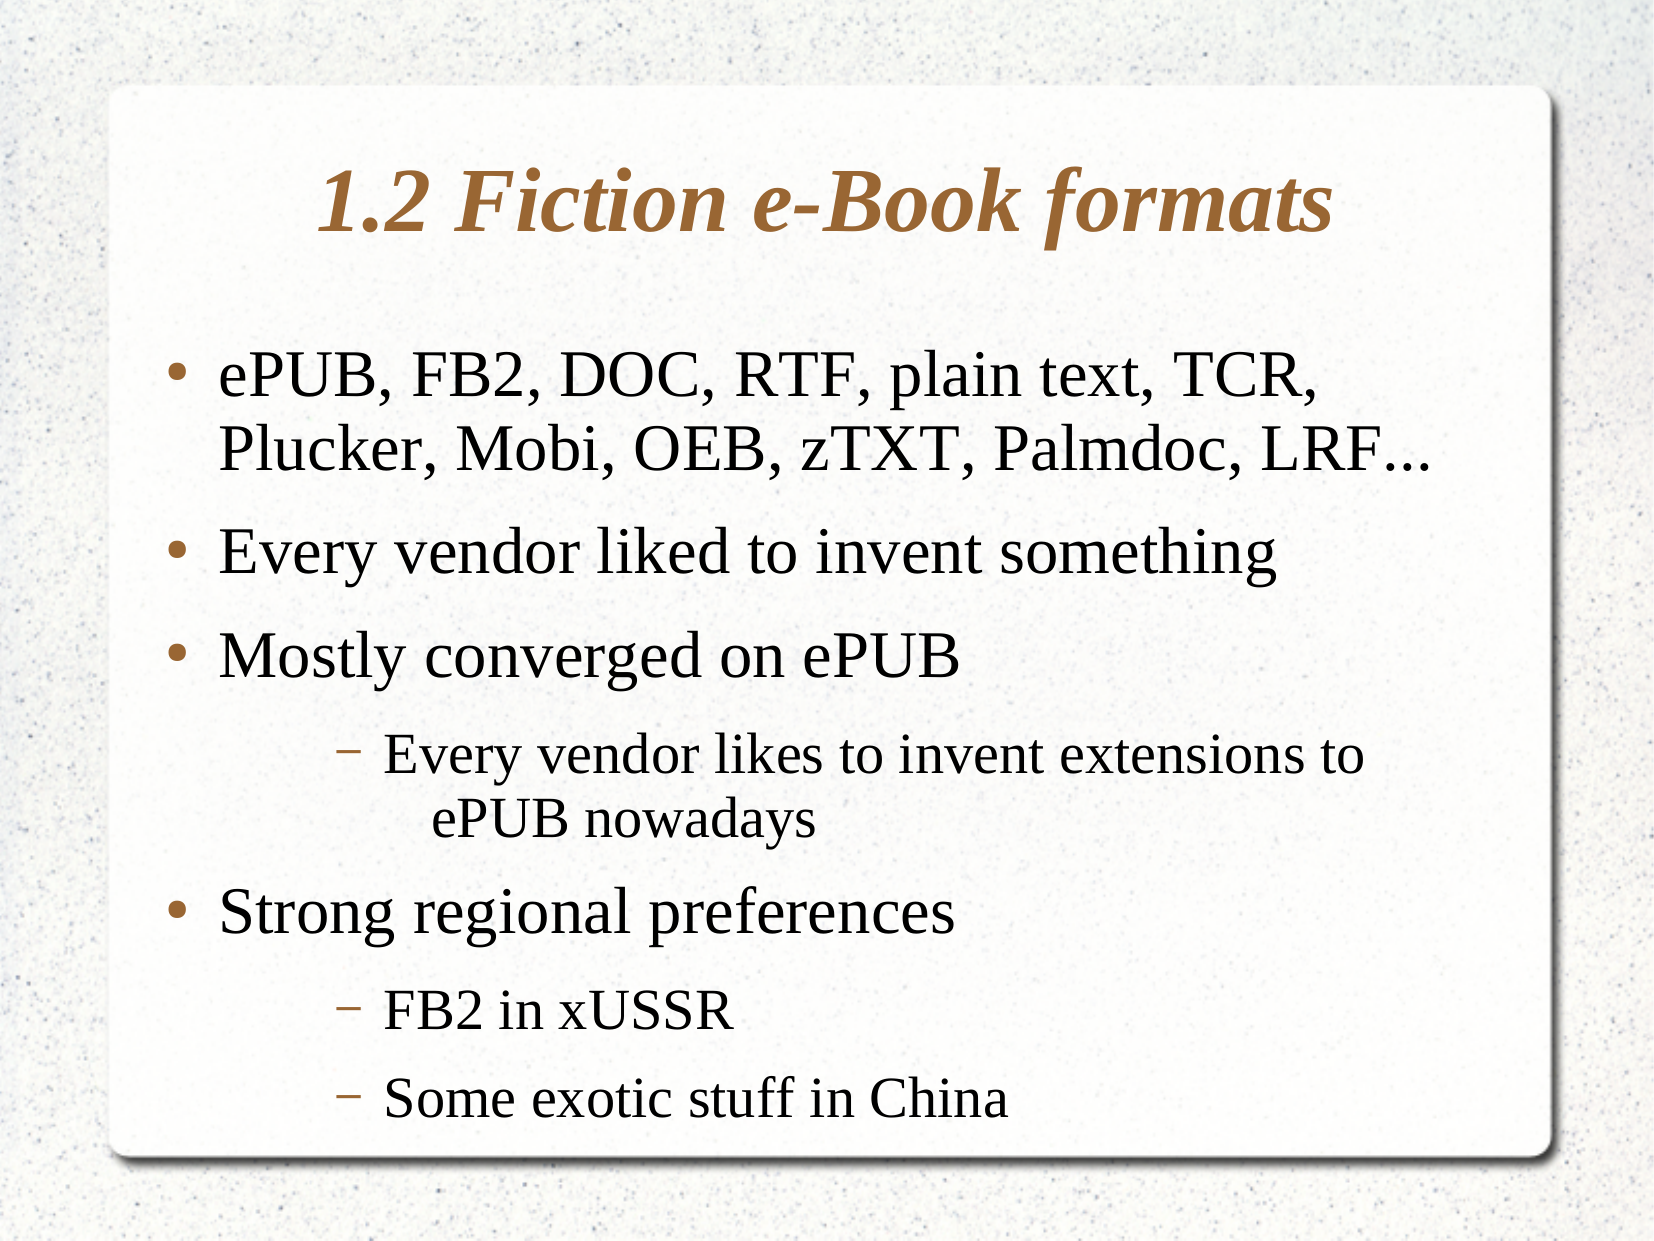

# 1.2 Fiction e-Book formats
ePUB, FB2, DOC, RTF, plain text, TCR, Plucker, Mobi, OEB, zTXT, Palmdoc, LRF...
Every vendor liked to invent something
Mostly converged on ePUB
Every vendor likes to invent extensions to ePUB nowadays
Strong regional preferences
FB2 in xUSSR
Some exotic stuff in China